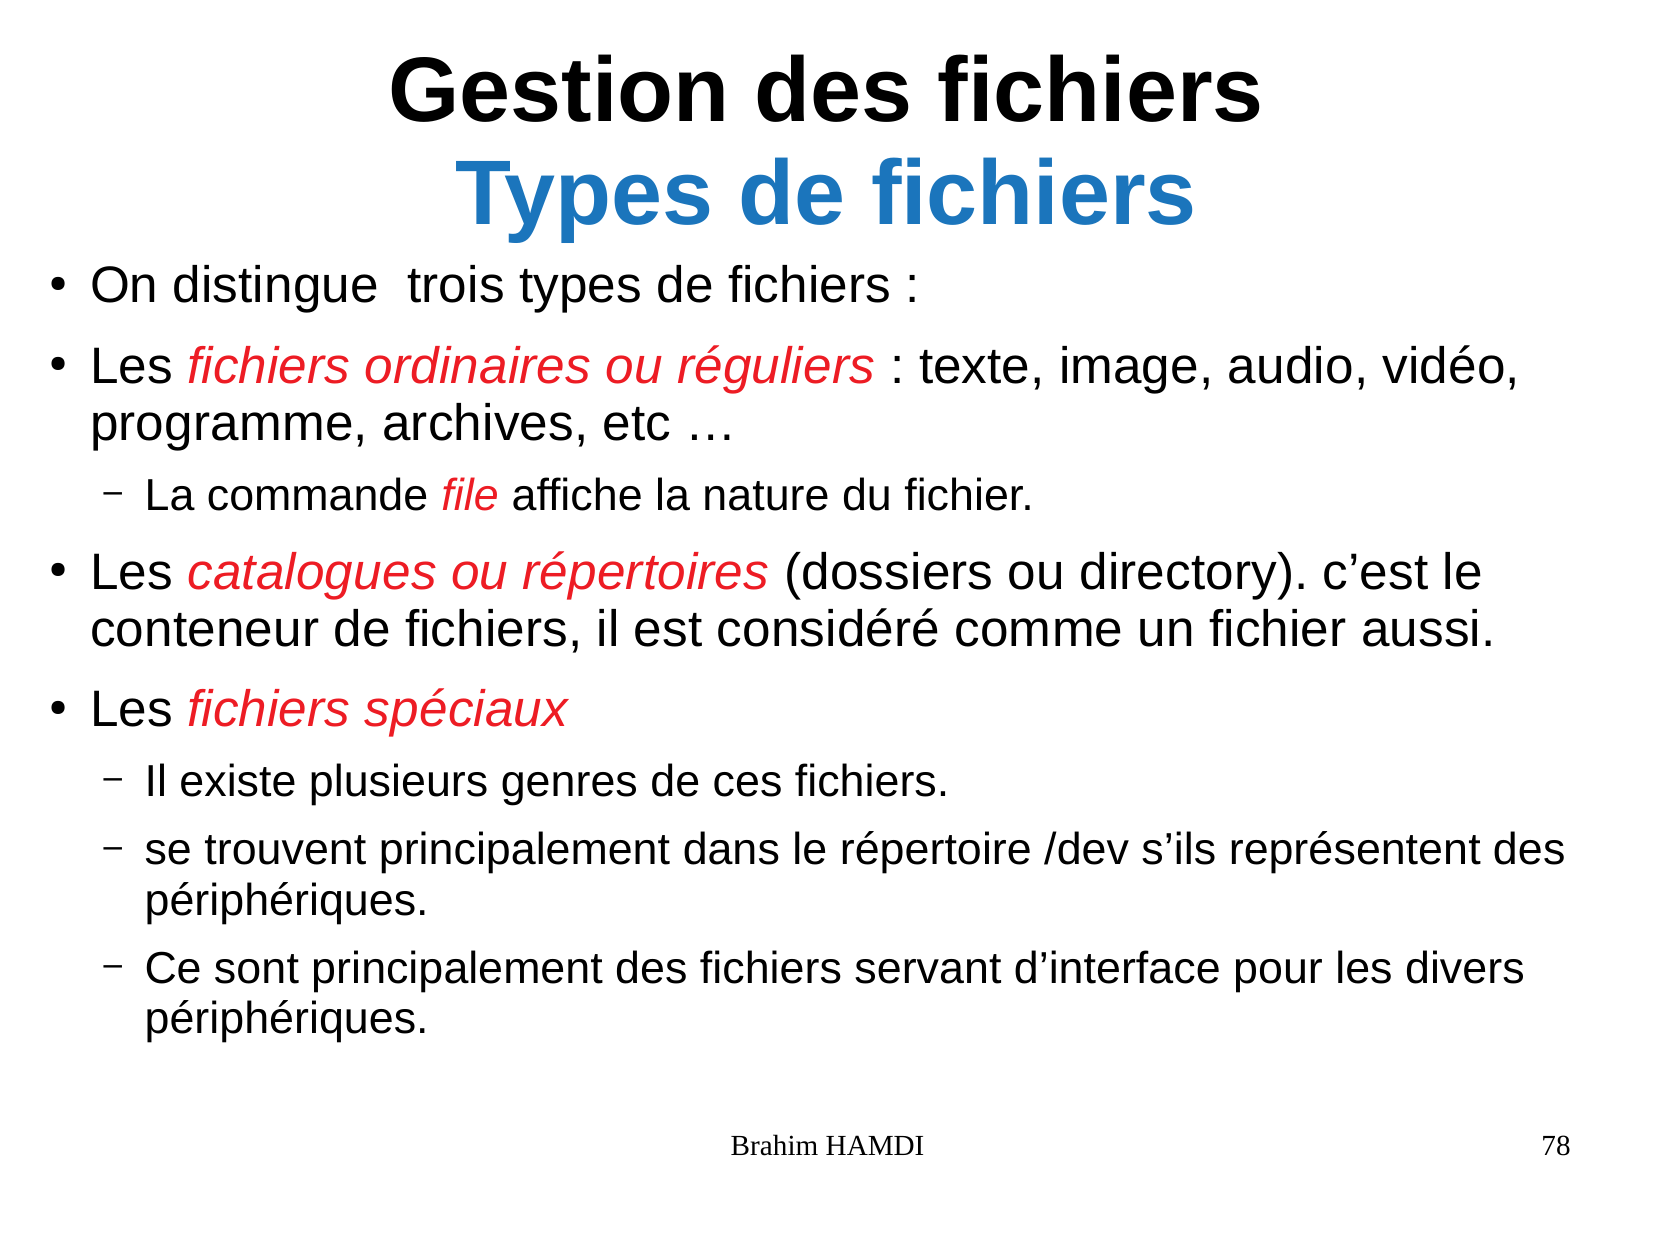

# Gestion des fichiers Types de fichiers
On distingue trois types de fichiers :
Les fichiers ordinaires ou réguliers : texte, image, audio, vidéo, programme, archives, etc …
La commande file affiche la nature du fichier.
Les catalogues ou répertoires (dossiers ou directory). c’est le conteneur de fichiers, il est considéré comme un fichier aussi.
Les fichiers spéciaux
Il existe plusieurs genres de ces fichiers.
se trouvent principalement dans le répertoire /dev s’ils représentent des périphériques.
Ce sont principalement des fichiers servant d’interface pour les divers périphériques.
Brahim HAMDI
78